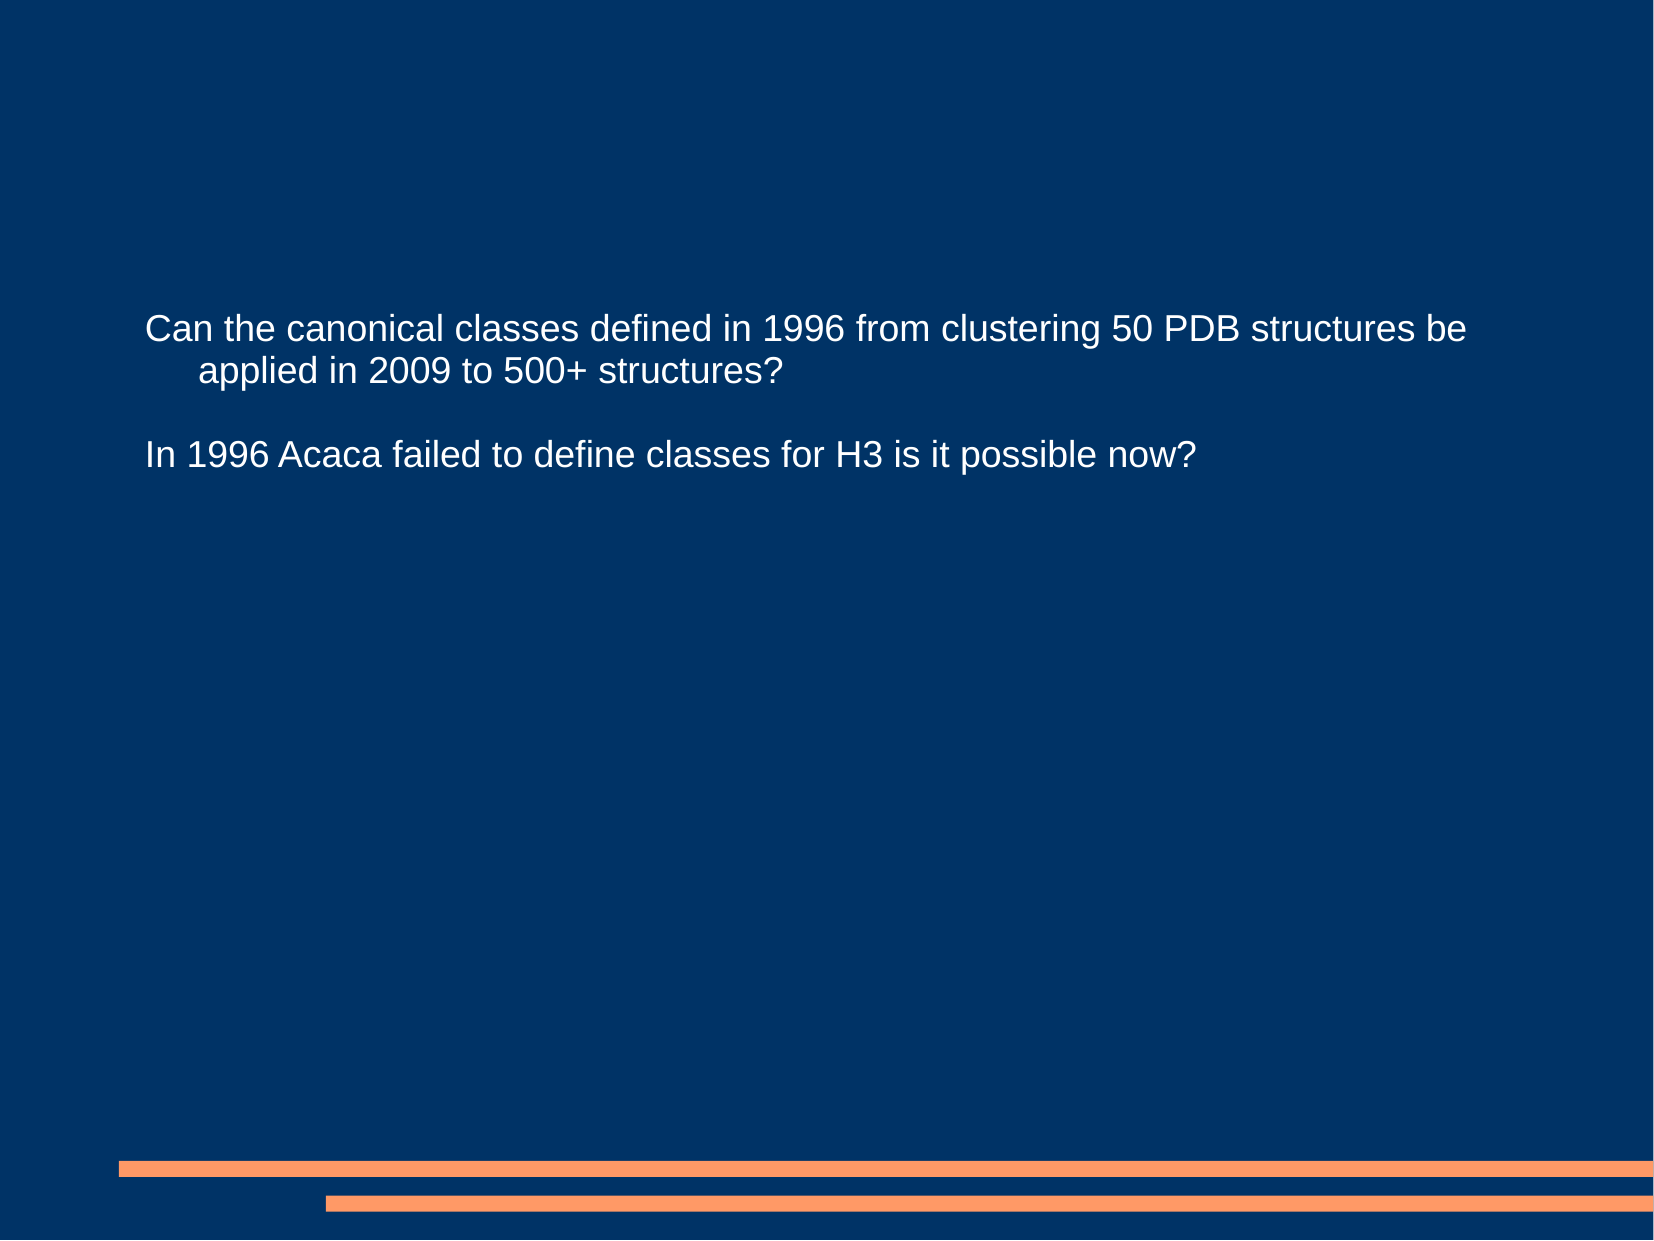

Can the canonical classes defined in 1996 from clustering 50 PDB structures be applied in 2009 to 500+ structures?
In 1996 Acaca failed to define classes for H3 is it possible now?